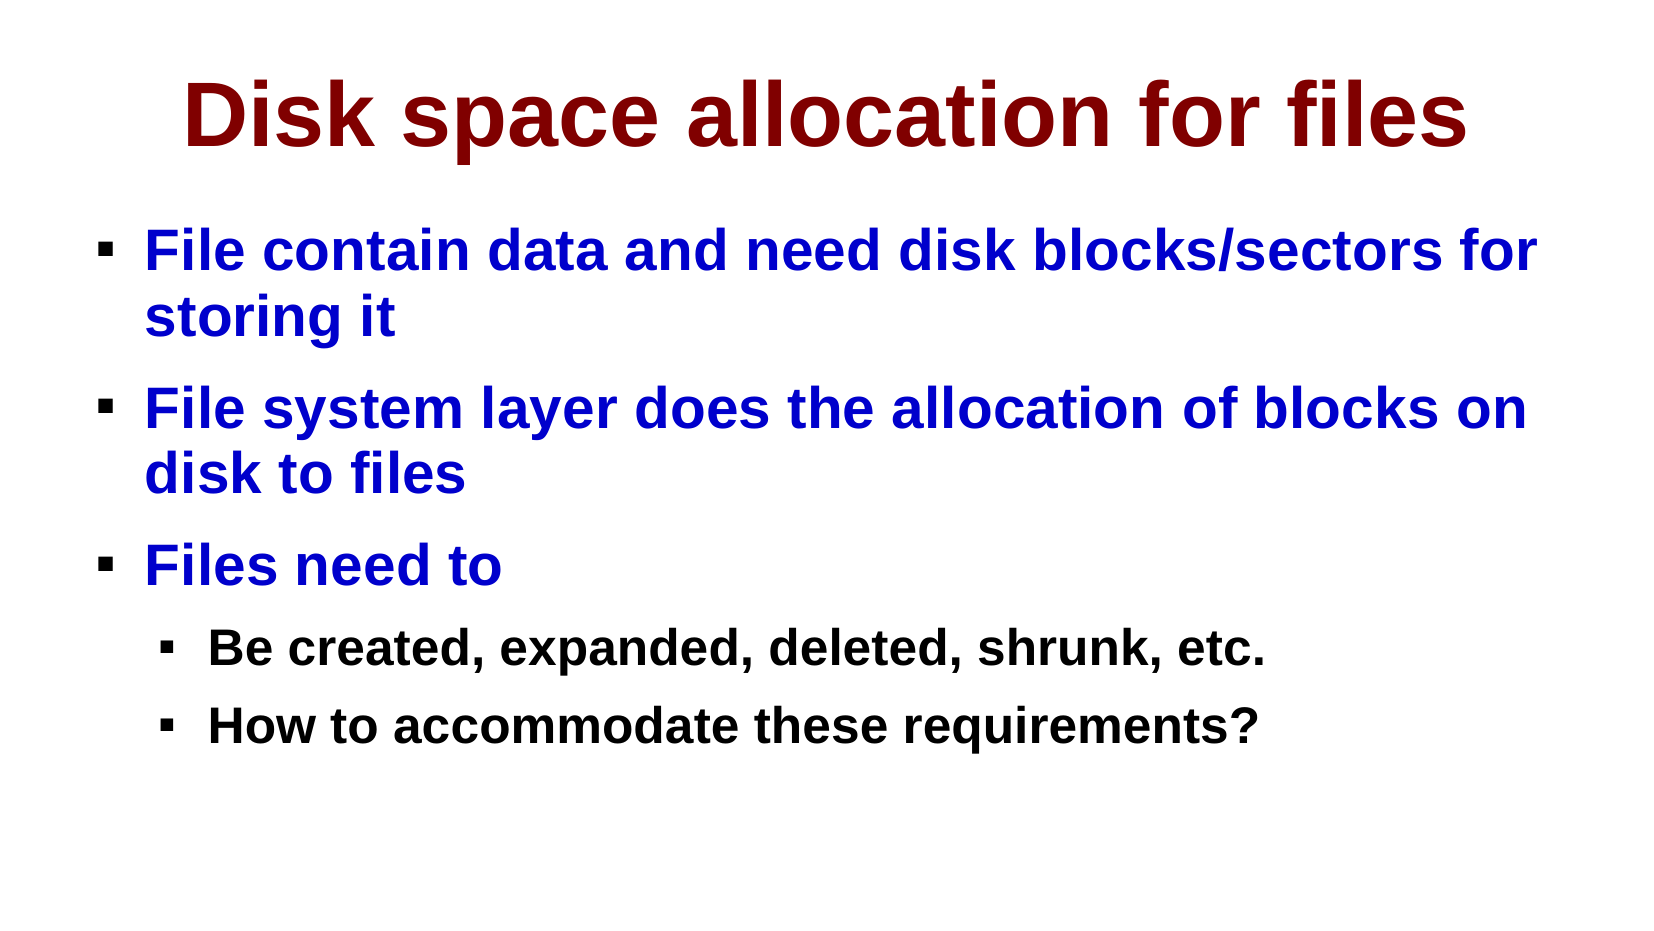

# Disk space allocation for files
File contain data and need disk blocks/sectors for storing it
File system layer does the allocation of blocks on disk to files
Files need to
Be created, expanded, deleted, shrunk, etc.
How to accommodate these requirements?